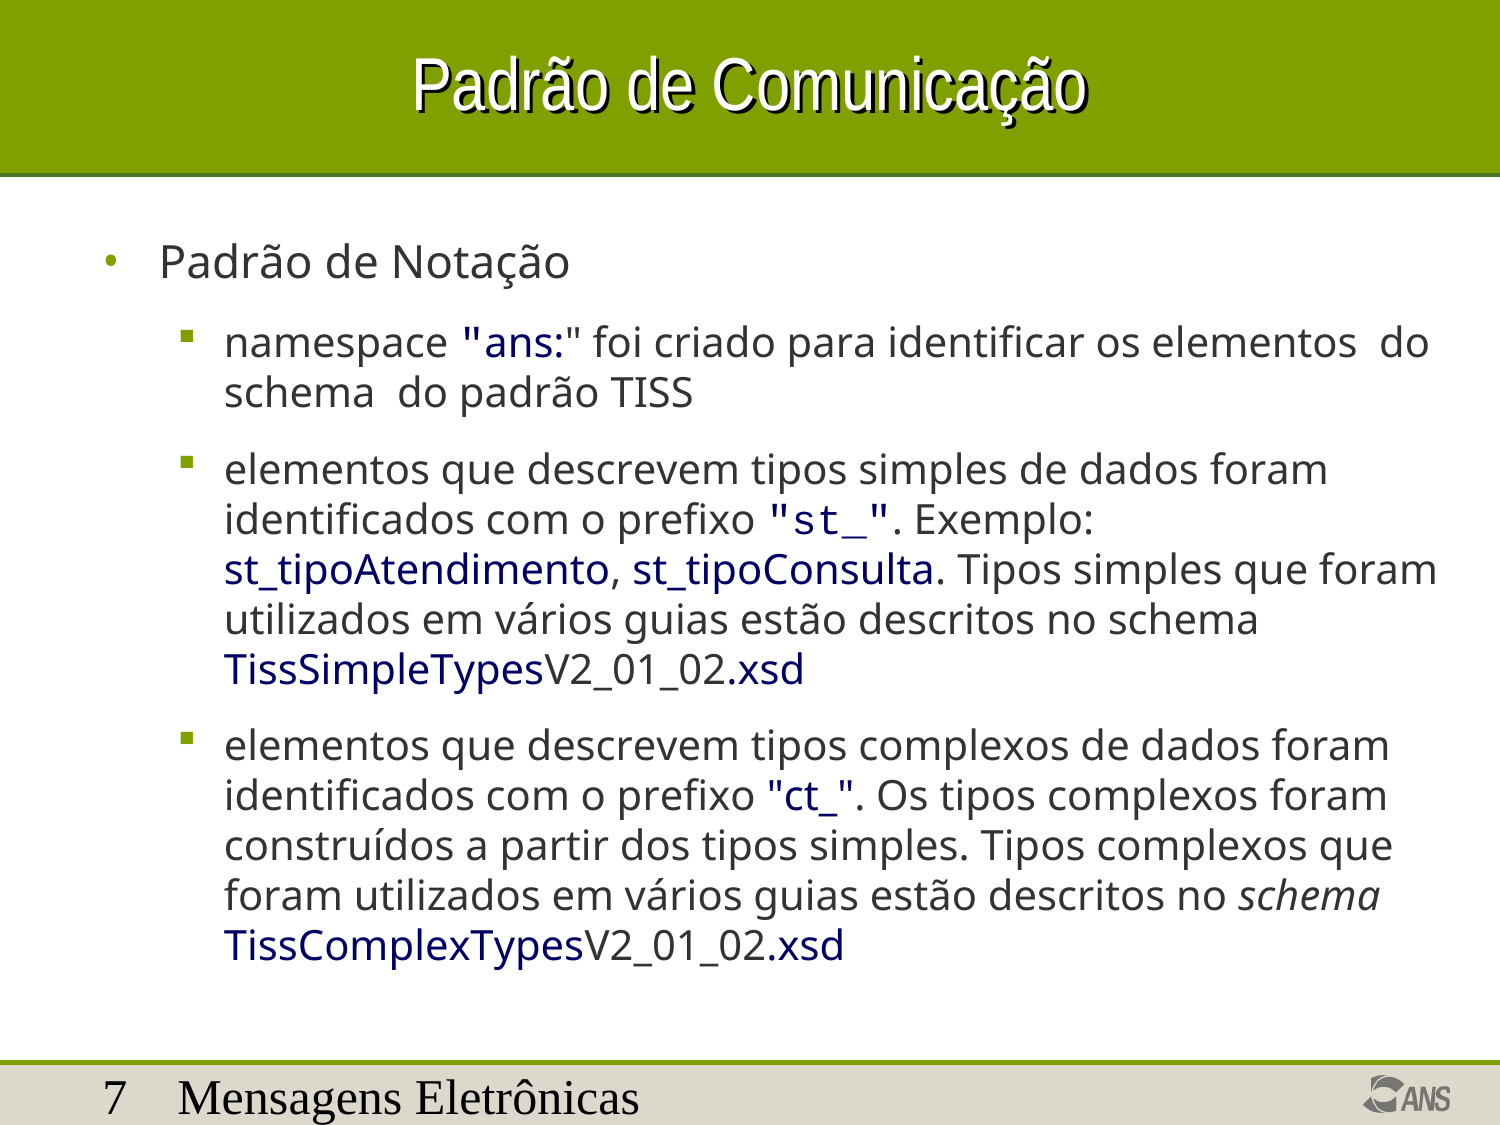

# Padrão de Comunicação
Padrão de Notação
namespace "ans:" foi criado para identificar os elementos  do schema  do padrão TISS
elementos que descrevem tipos simples de dados foram identificados com o prefixo "st_". Exemplo: st_tipoAtendimento, st_tipoConsulta. Tipos simples que foram utilizados em vários guias estão descritos no schema TissSimpleTypesV2_01_02.xsd
elementos que descrevem tipos complexos de dados foram identificados com o prefixo "ct_". Os tipos complexos foram construídos a partir dos tipos simples. Tipos complexos que foram utilizados em vários guias estão descritos no schema TissComplexTypesV2_01_02.xsd
7
Mensagens Eletrônicas